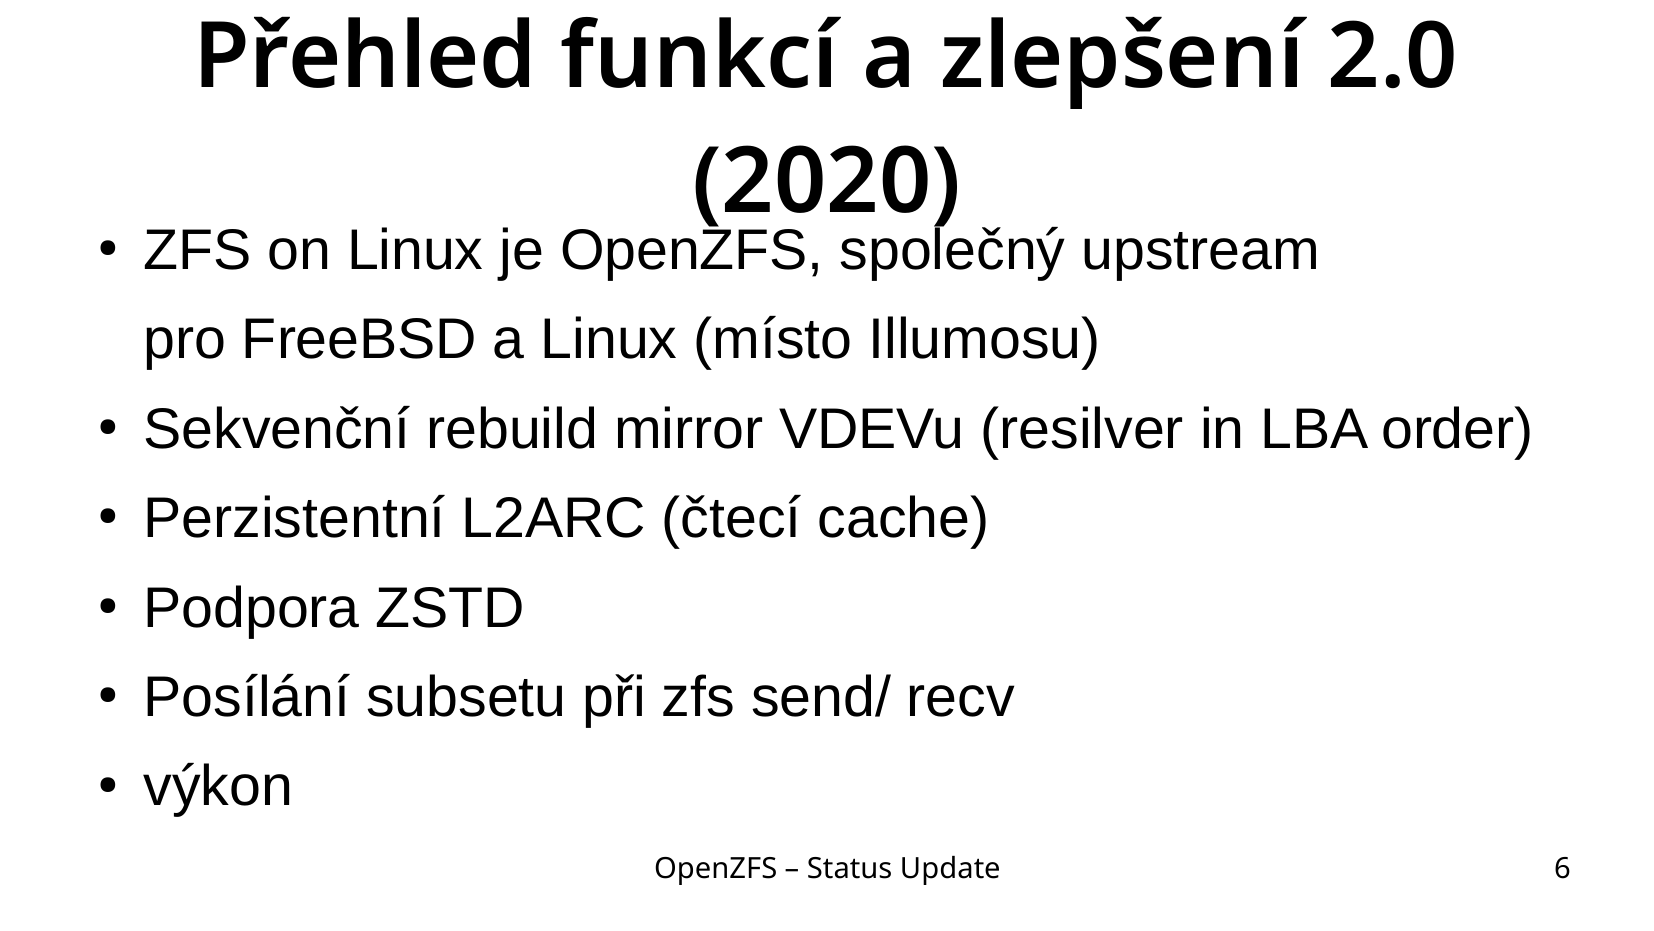

# Přehled funkcí a zlepšení 2.0 (2020)
ZFS on Linux je OpenZFS, společný upstream
pro FreeBSD a Linux (místo Illumosu)
Sekvenční rebuild mirror VDEVu (resilver in LBA order)
Perzistentní L2ARC (čtecí cache)
Podpora ZSTD
Posílání subsetu při zfs send/ recv
výkon
OpenZFS – Status Update
6